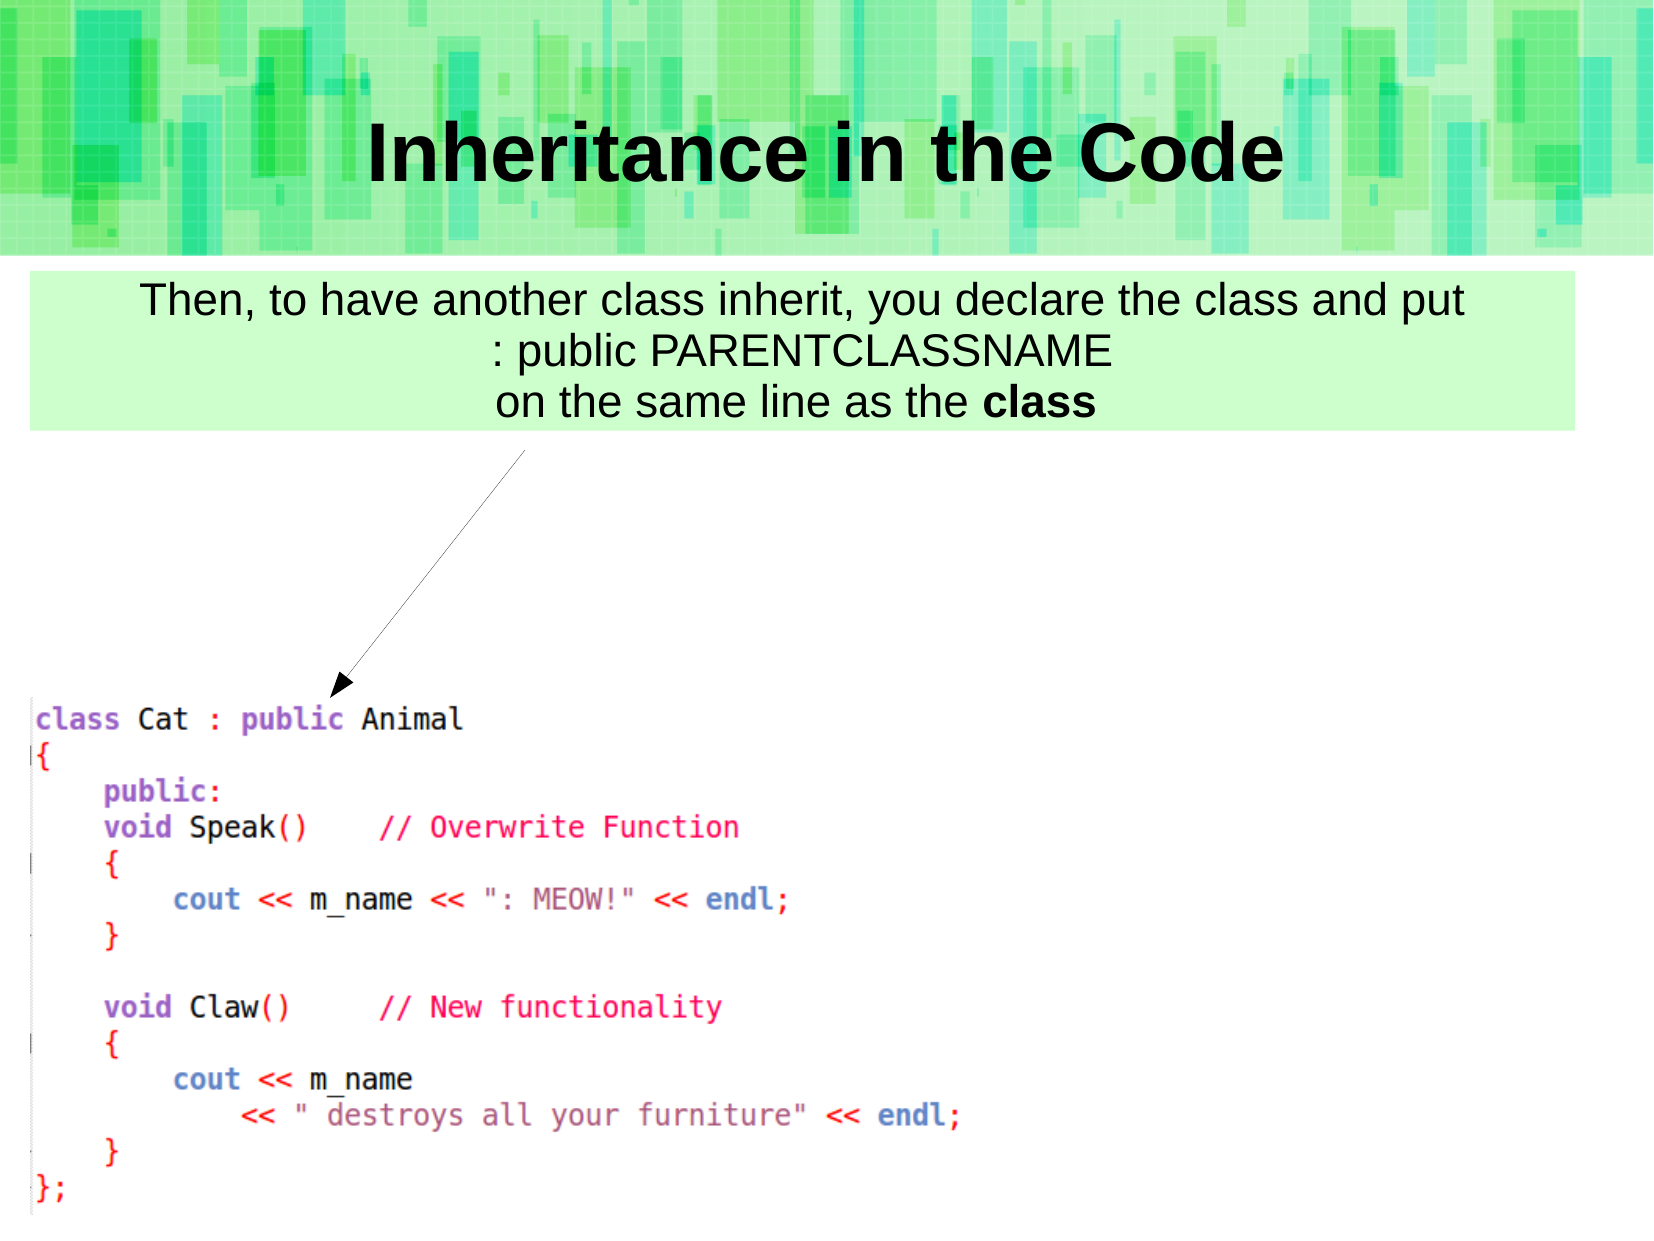

# Inheritance in the Code
Then, to have another class inherit, you declare the class and put
: public PARENTCLASSNAME
on the same line as the class